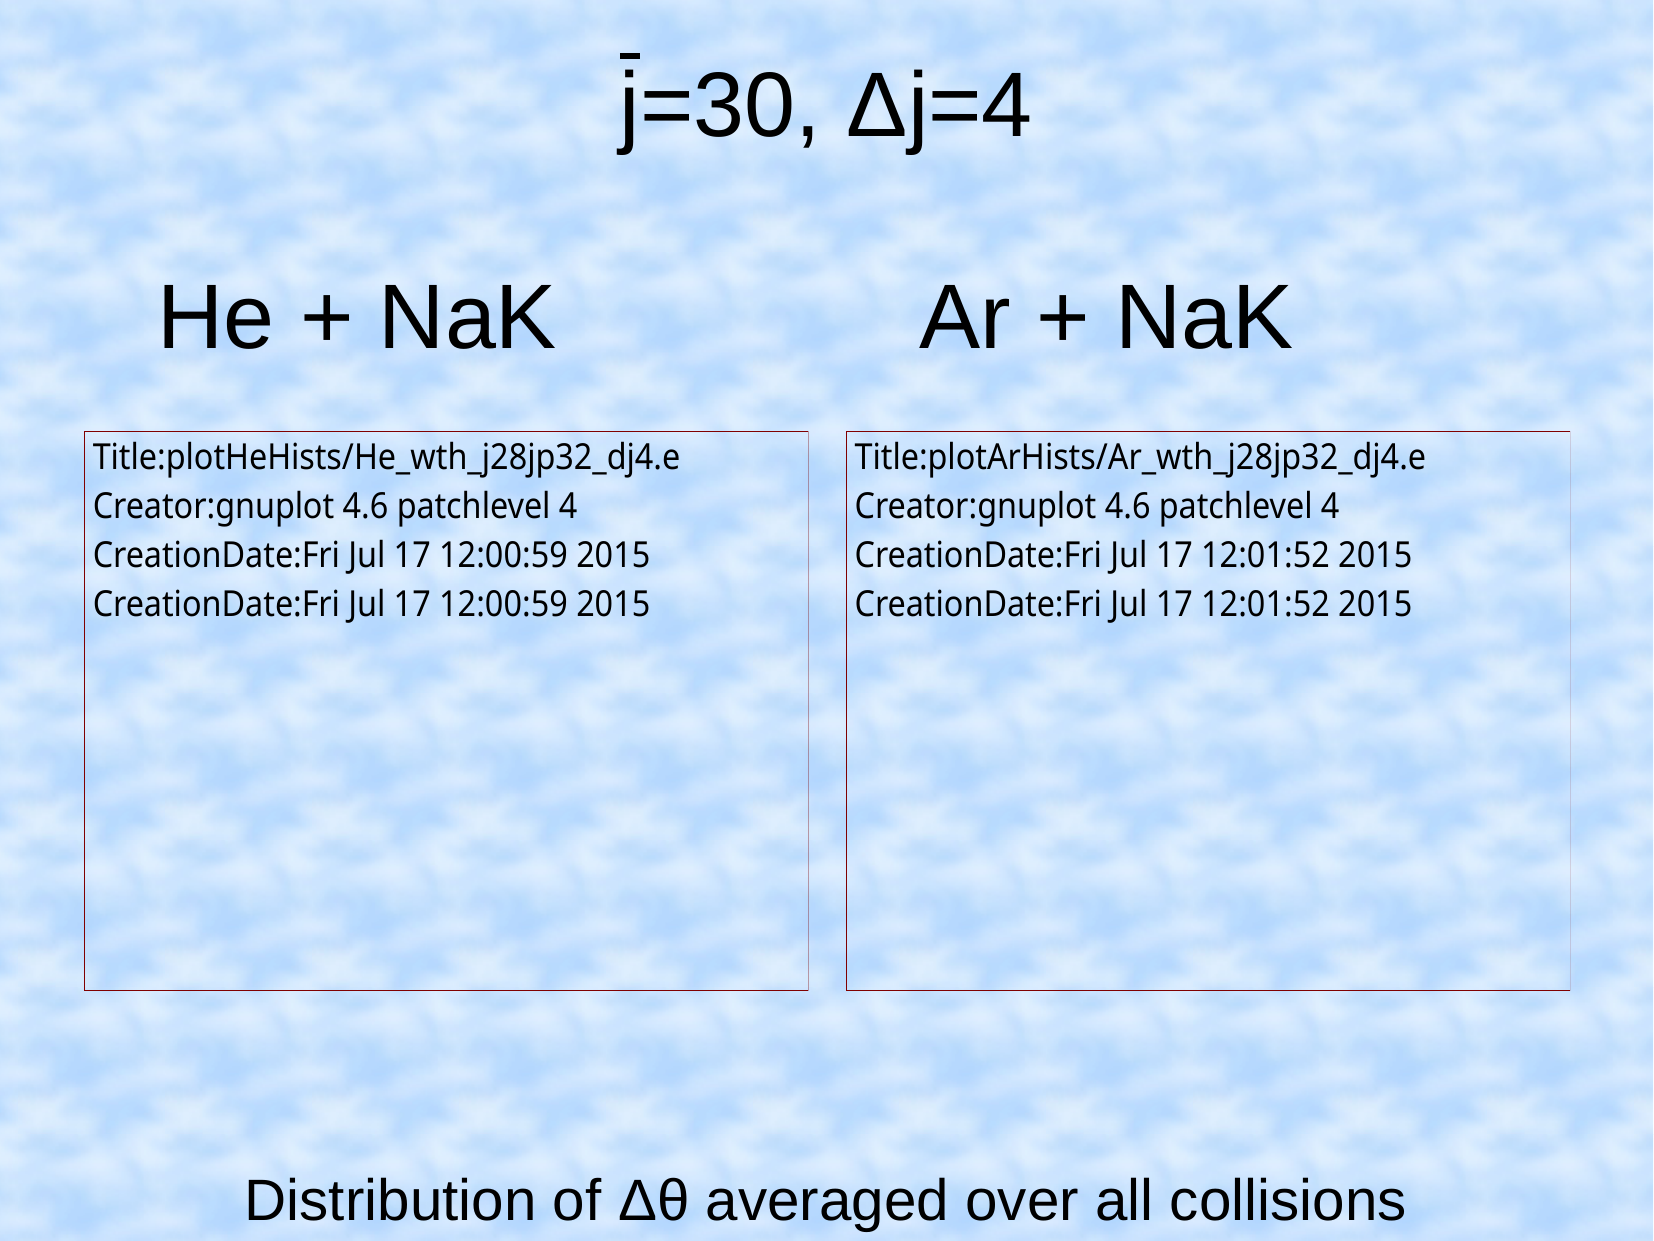

j=30, Δj=4
# He + NaK
Ar + NaK
Distribution of Δθ averaged over all collisions